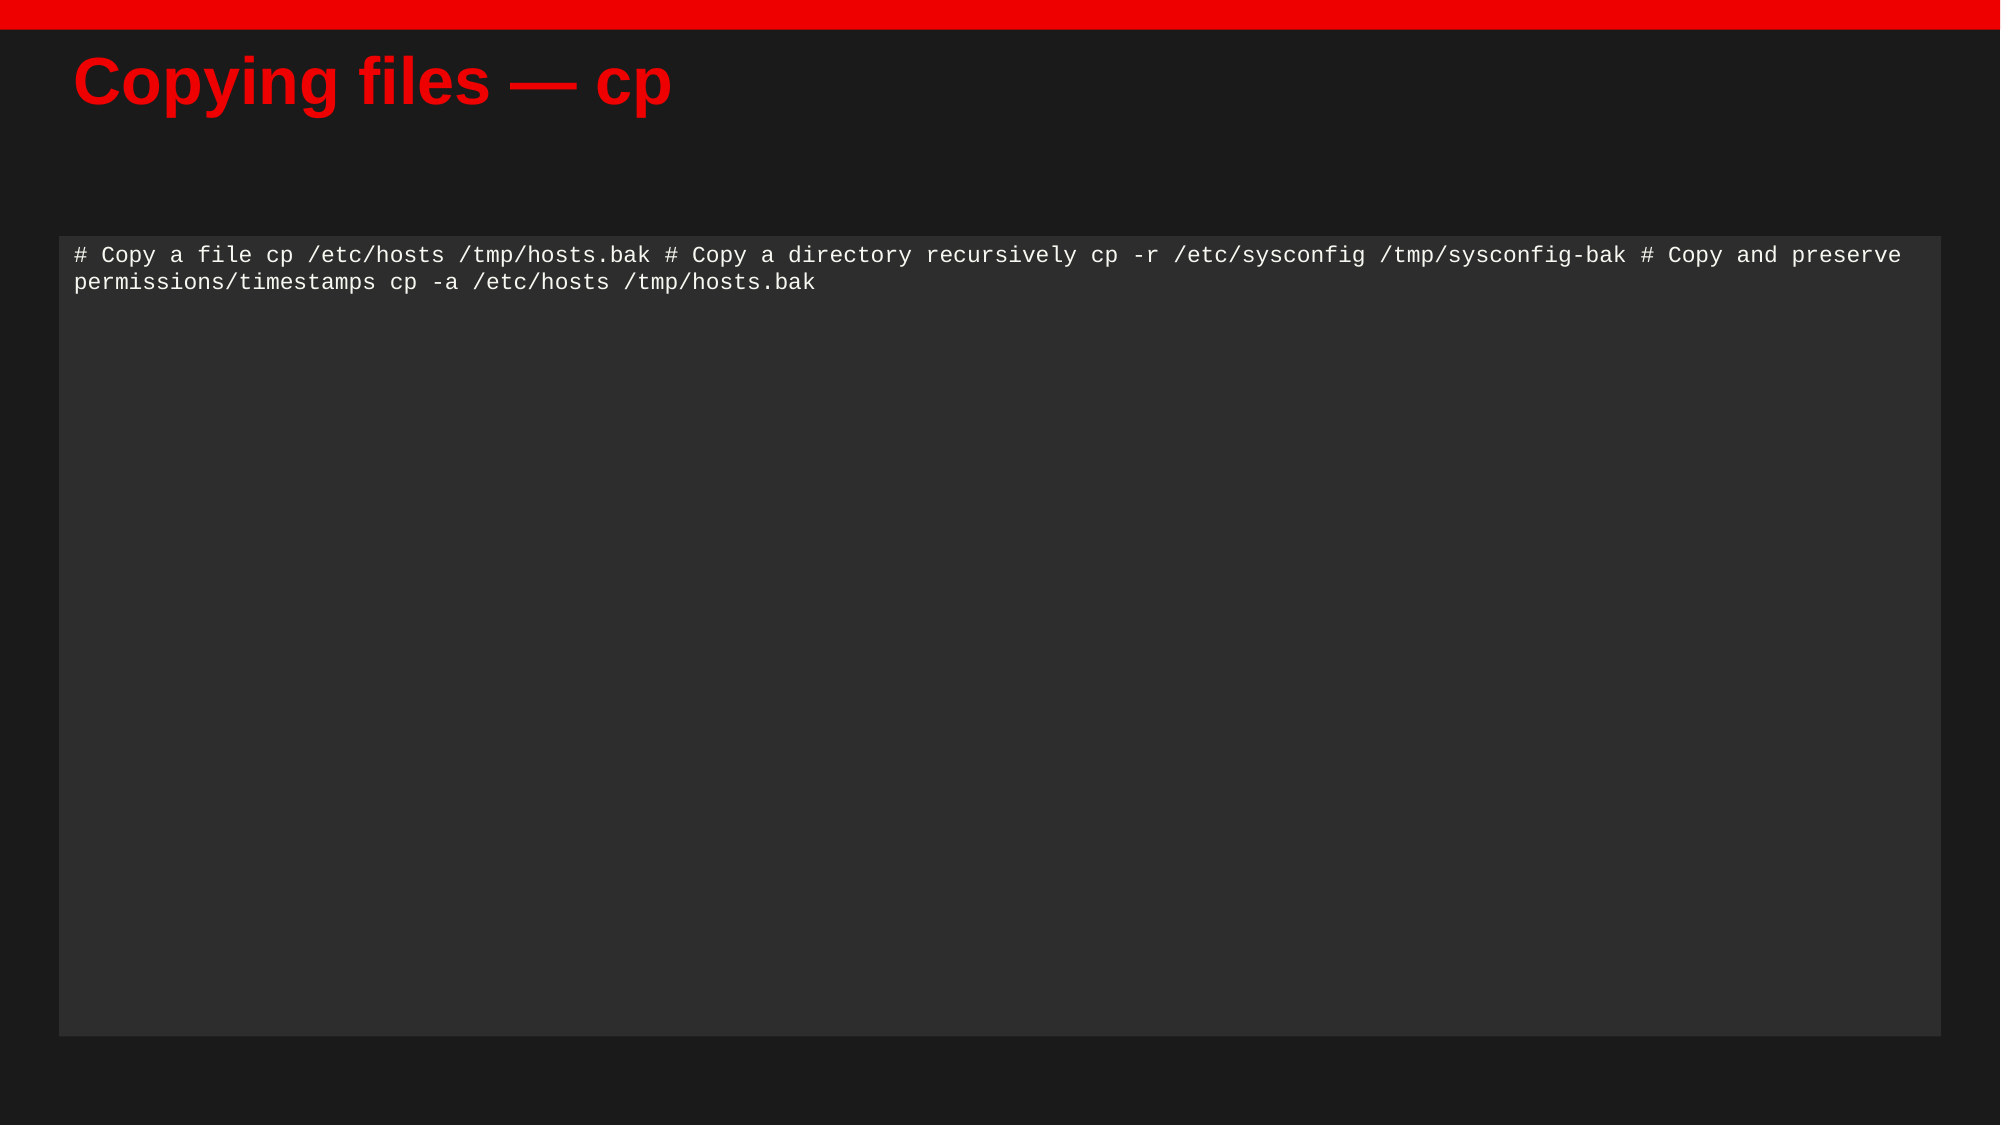

Copying files — cp
# Copy a file cp /etc/hosts /tmp/hosts.bak # Copy a directory recursively cp -r /etc/sysconfig /tmp/sysconfig-bak # Copy and preserve permissions/timestamps cp -a /etc/hosts /tmp/hosts.bak